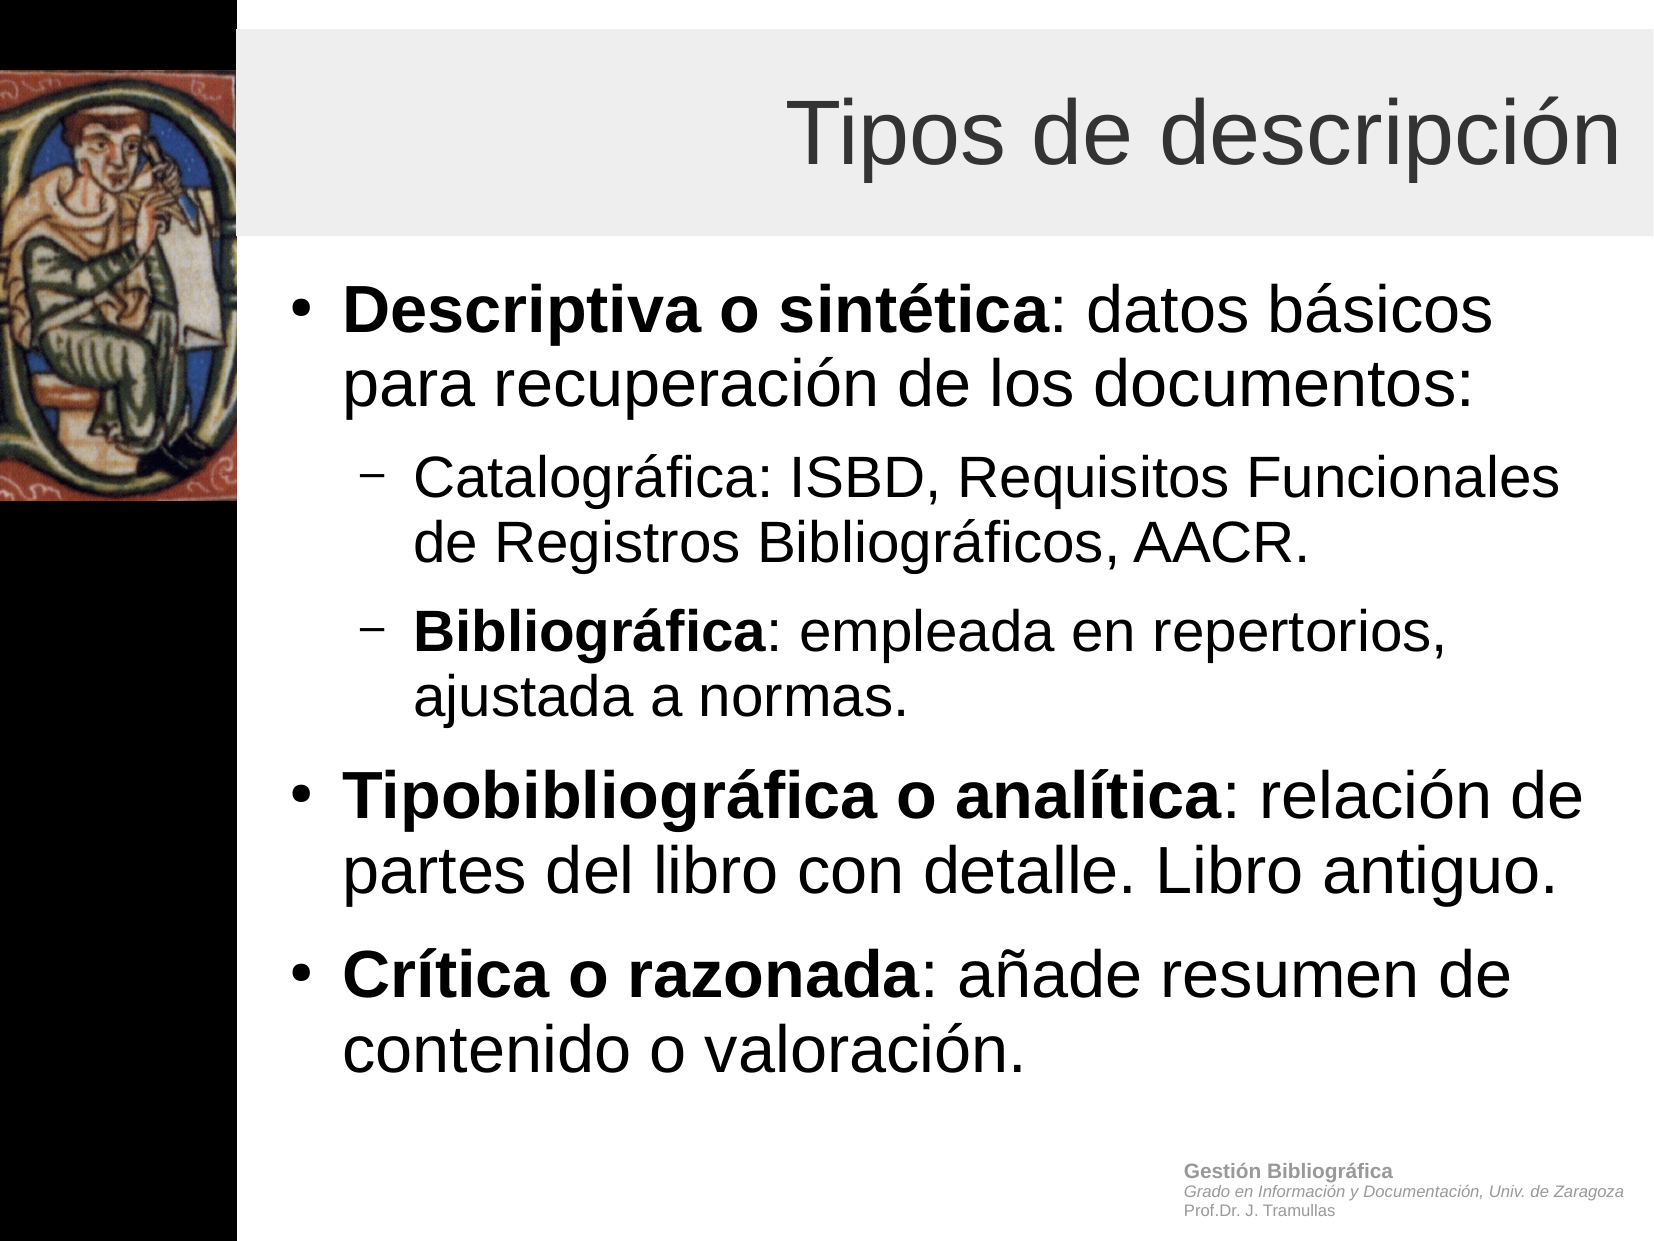

# Tipos de descripción
Descriptiva o sintética: datos básicos para recuperación de los documentos:
Catalográfica: ISBD, Requisitos Funcionales de Registros Bibliográficos, AACR.
Bibliográfica: empleada en repertorios, ajustada a normas.
Tipobibliográfica o analítica: relación de partes del libro con detalle. Libro antiguo.
Crítica o razonada: añade resumen de contenido o valoración.